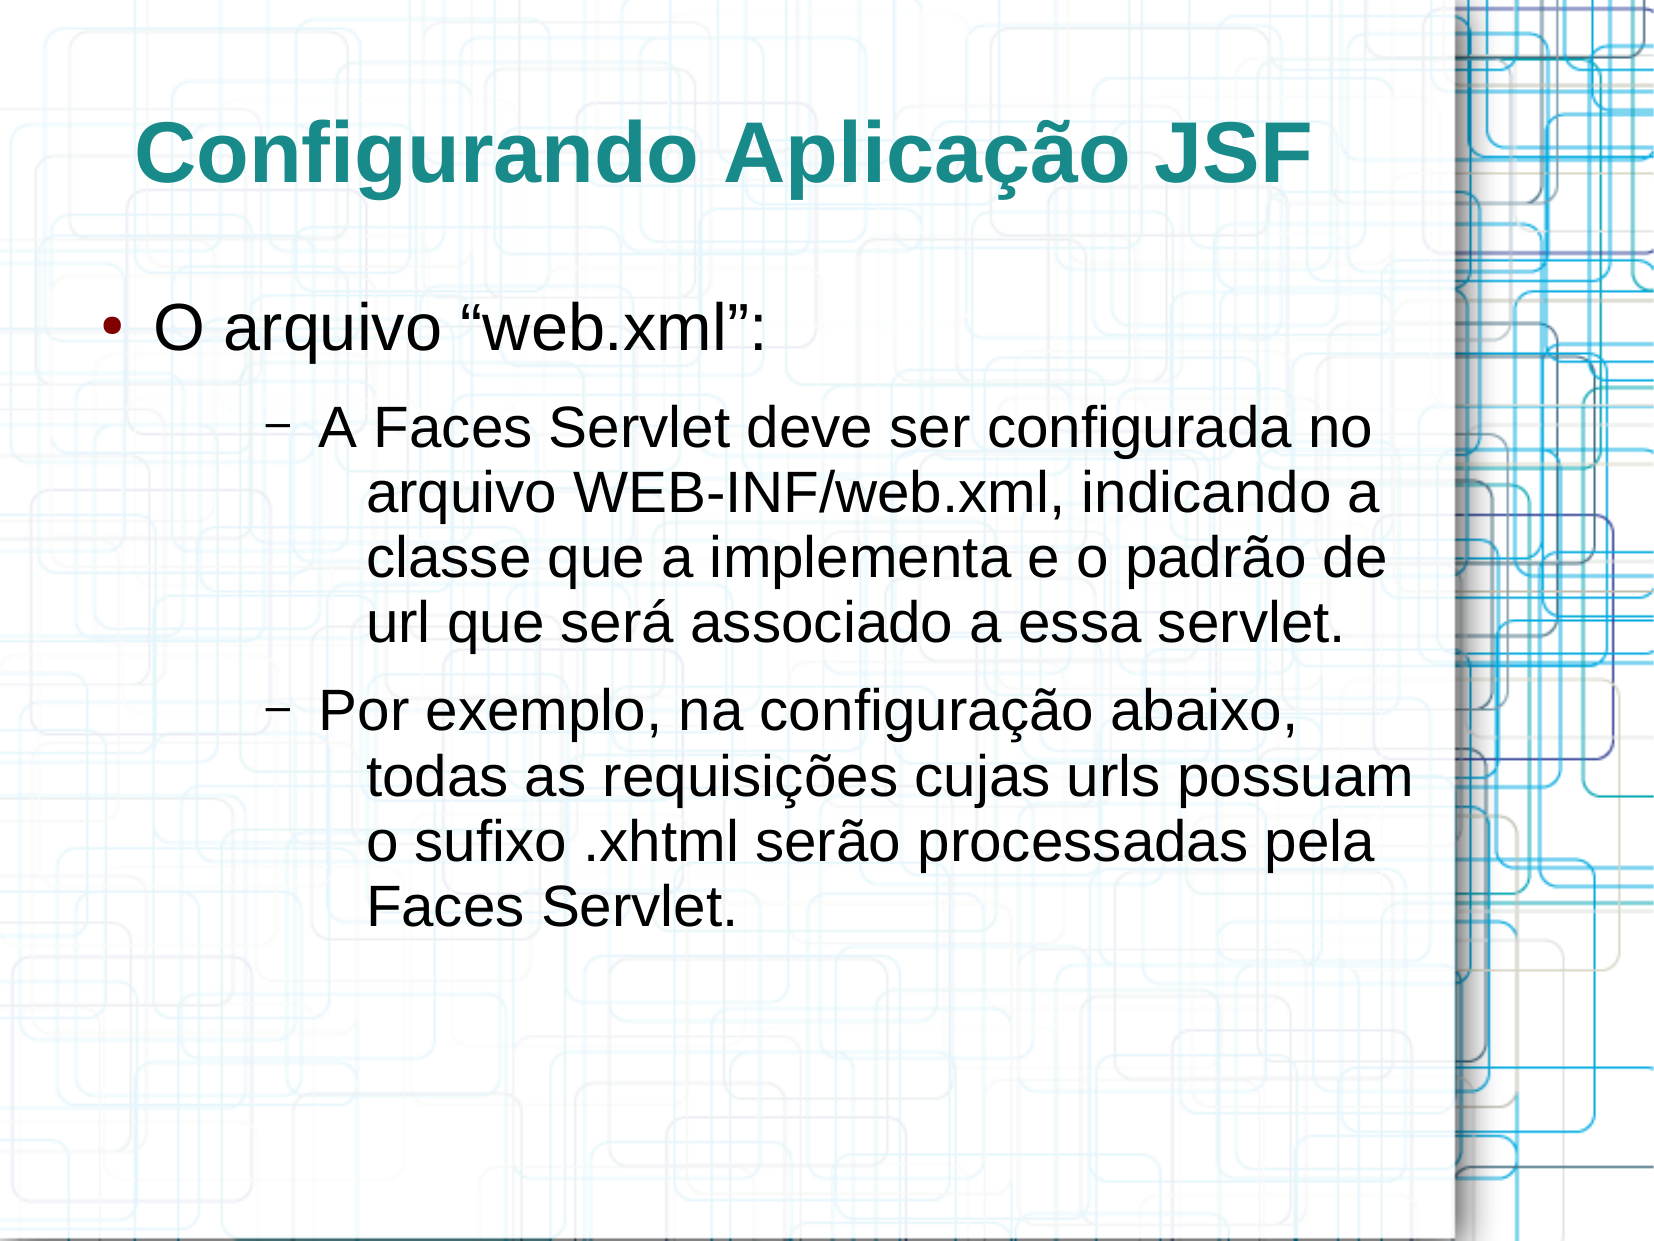

# Configurando Aplicação JSF
O arquivo “web.xml”:
A Faces Servlet deve ser configurada no arquivo WEB-INF/web.xml, indicando a classe que a implementa e o padrão de url que será associado a essa servlet.
Por exemplo, na configuração abaixo, todas as requisições cujas urls possuam o sufixo .xhtml serão processadas pela Faces Servlet.